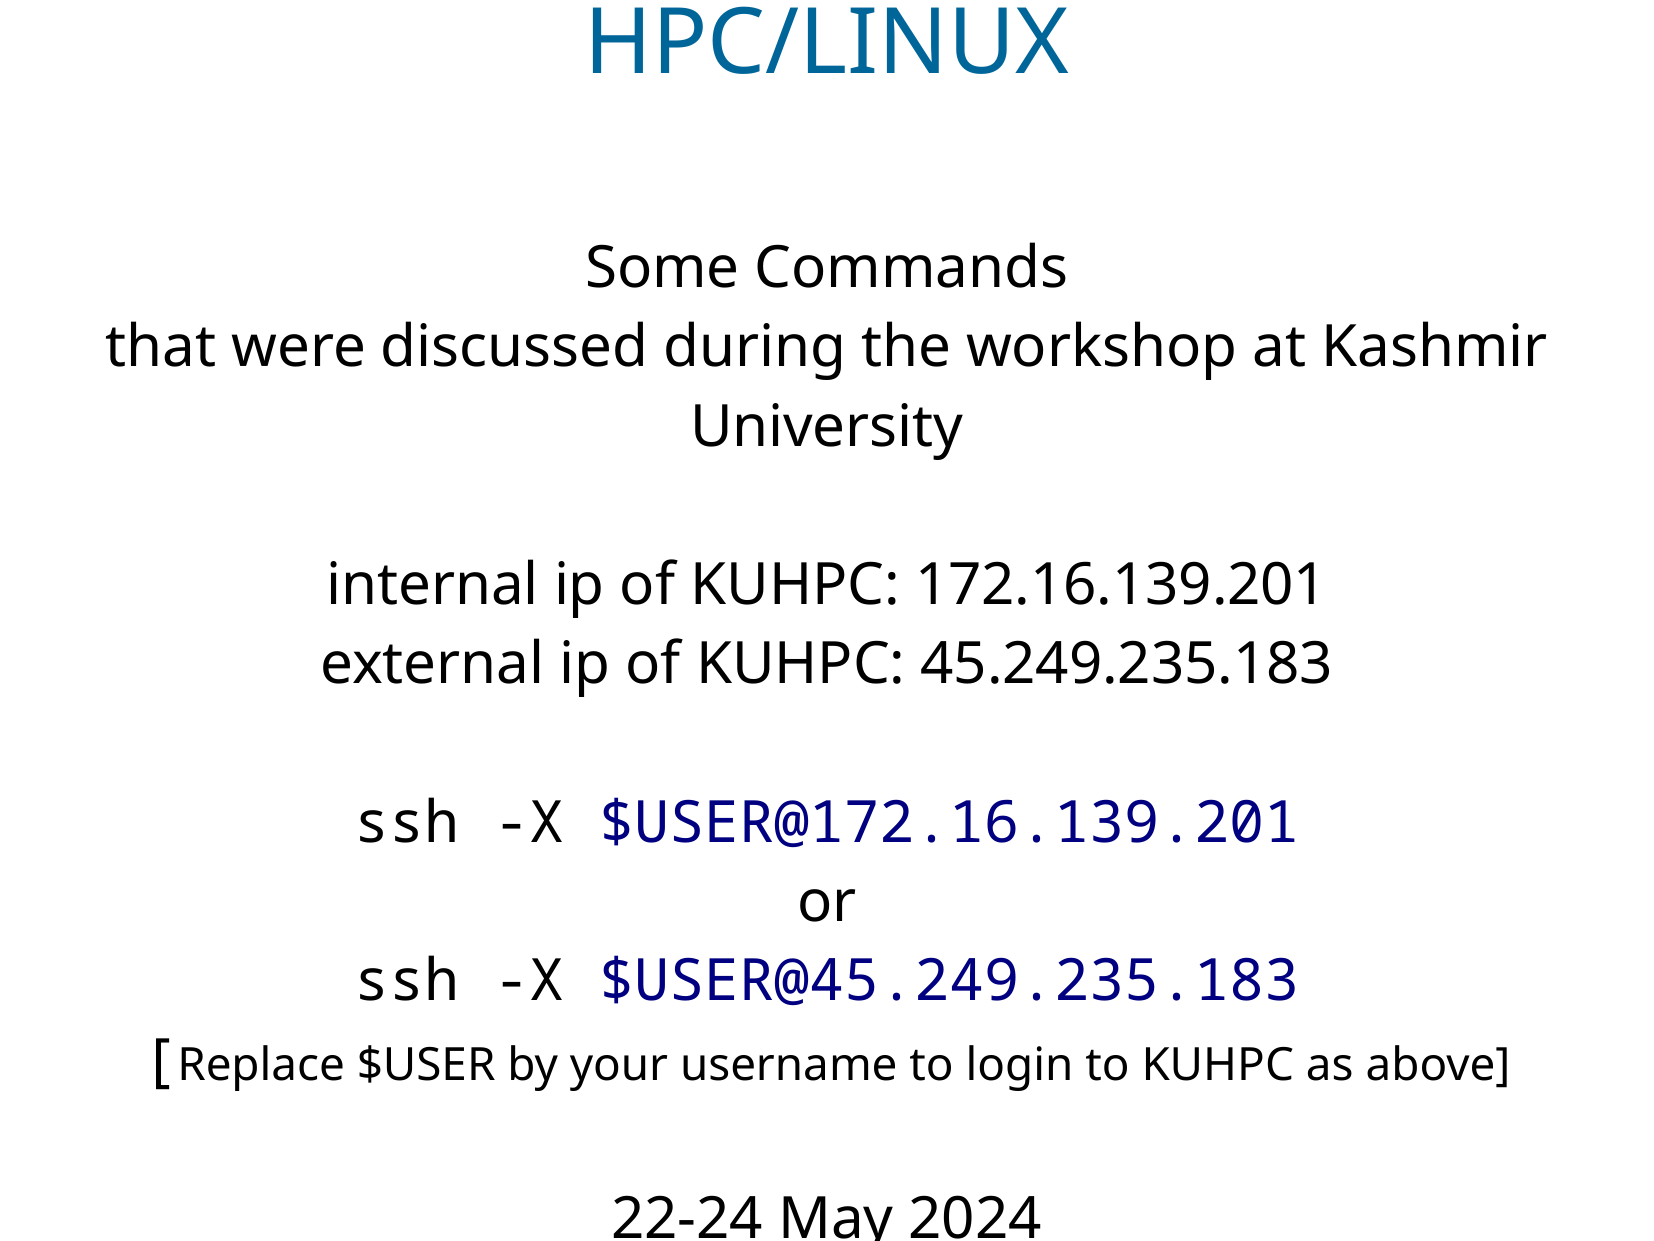

# HPC/LINUX Some Commands that were discussed during the workshop at Kashmir University internal ip of KUHPC: 172.16.139.201 external ip of KUHPC: 45.249.235.183 ssh -X $USER@172.16.139.201 or ssh -X $USER@45.249.235.183 [Replace $USER by your username to login to KUHPC as above] 22-24 May 2024